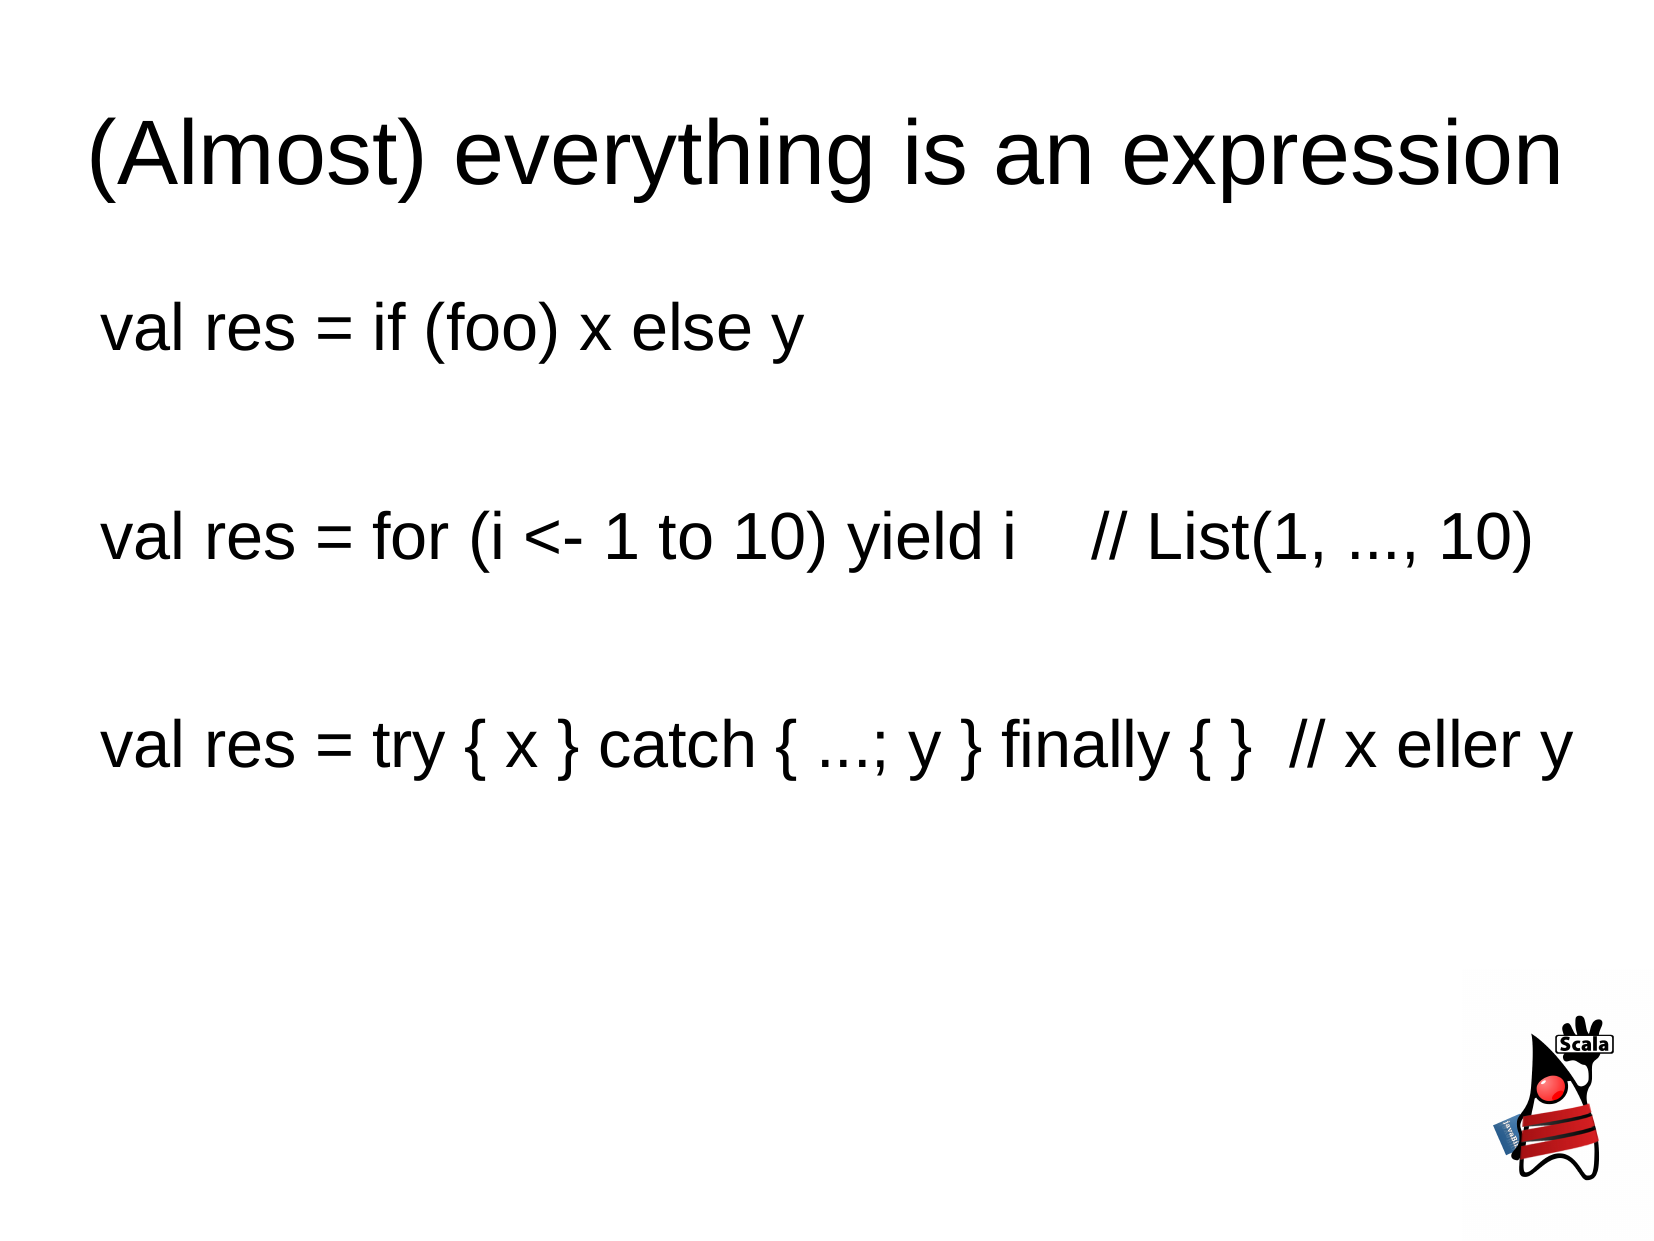

# (Almost) everything is an expression
val res = if (foo) x else y
val res = for (i <- 1 to 10) yield i // List(1, ..., 10)
val res = try { x } catch { ...; y } finally { } // x eller y